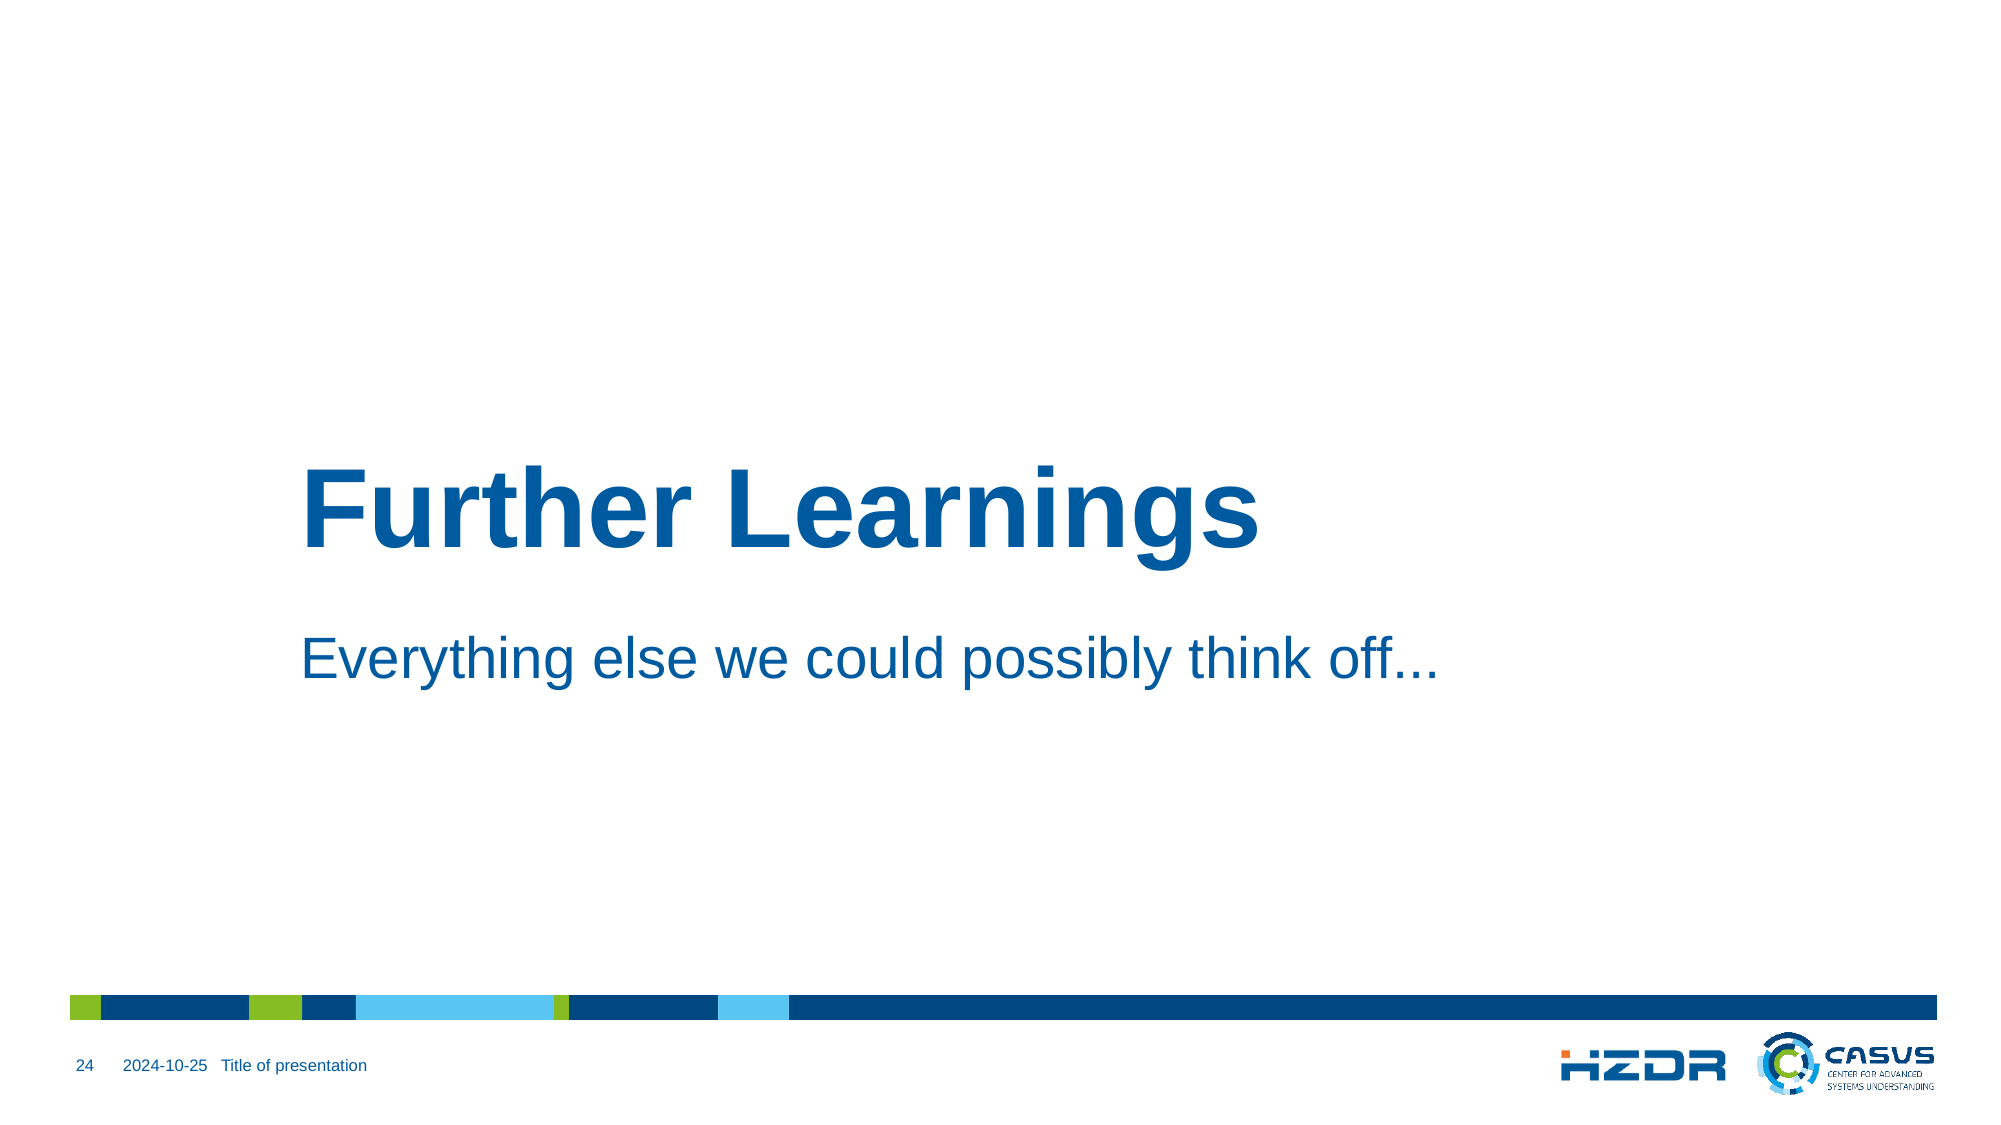

# Further Learnings
Everything else we could possibly think off...
24
2024-10-25
Title of presentation